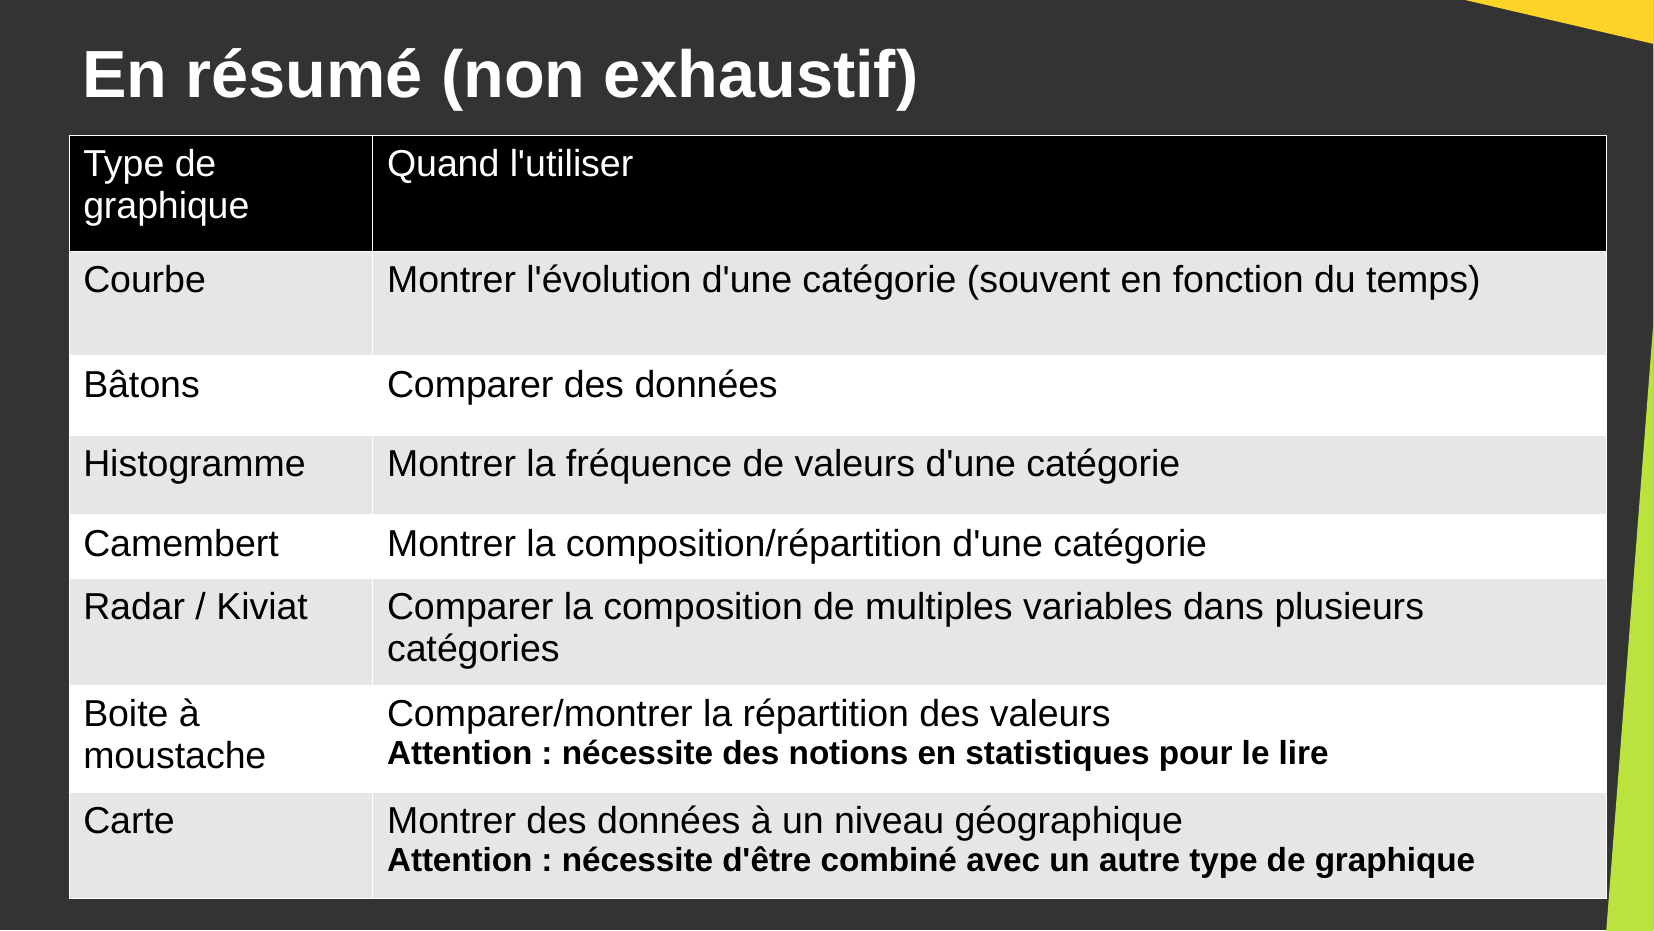

# En résumé (non exhaustif)
| Type de graphique | Quand l'utiliser |
| --- | --- |
| Courbe | Montrer l'évolution d'une catégorie (souvent en fonction du temps) |
| Bâtons | Comparer des données |
| Histogramme | Montrer la fréquence de valeurs d'une catégorie |
| Camembert | Montrer la composition/répartition d'une catégorie |
| Radar / Kiviat | Comparer la composition de multiples variables dans plusieurs catégories |
| Boite à moustache | Comparer/montrer la répartition des valeurs Attention : nécessite des notions en statistiques pour le lire |
| Carte | Montrer des données à un niveau géographique Attention : nécessite d'être combiné avec un autre type de graphique |